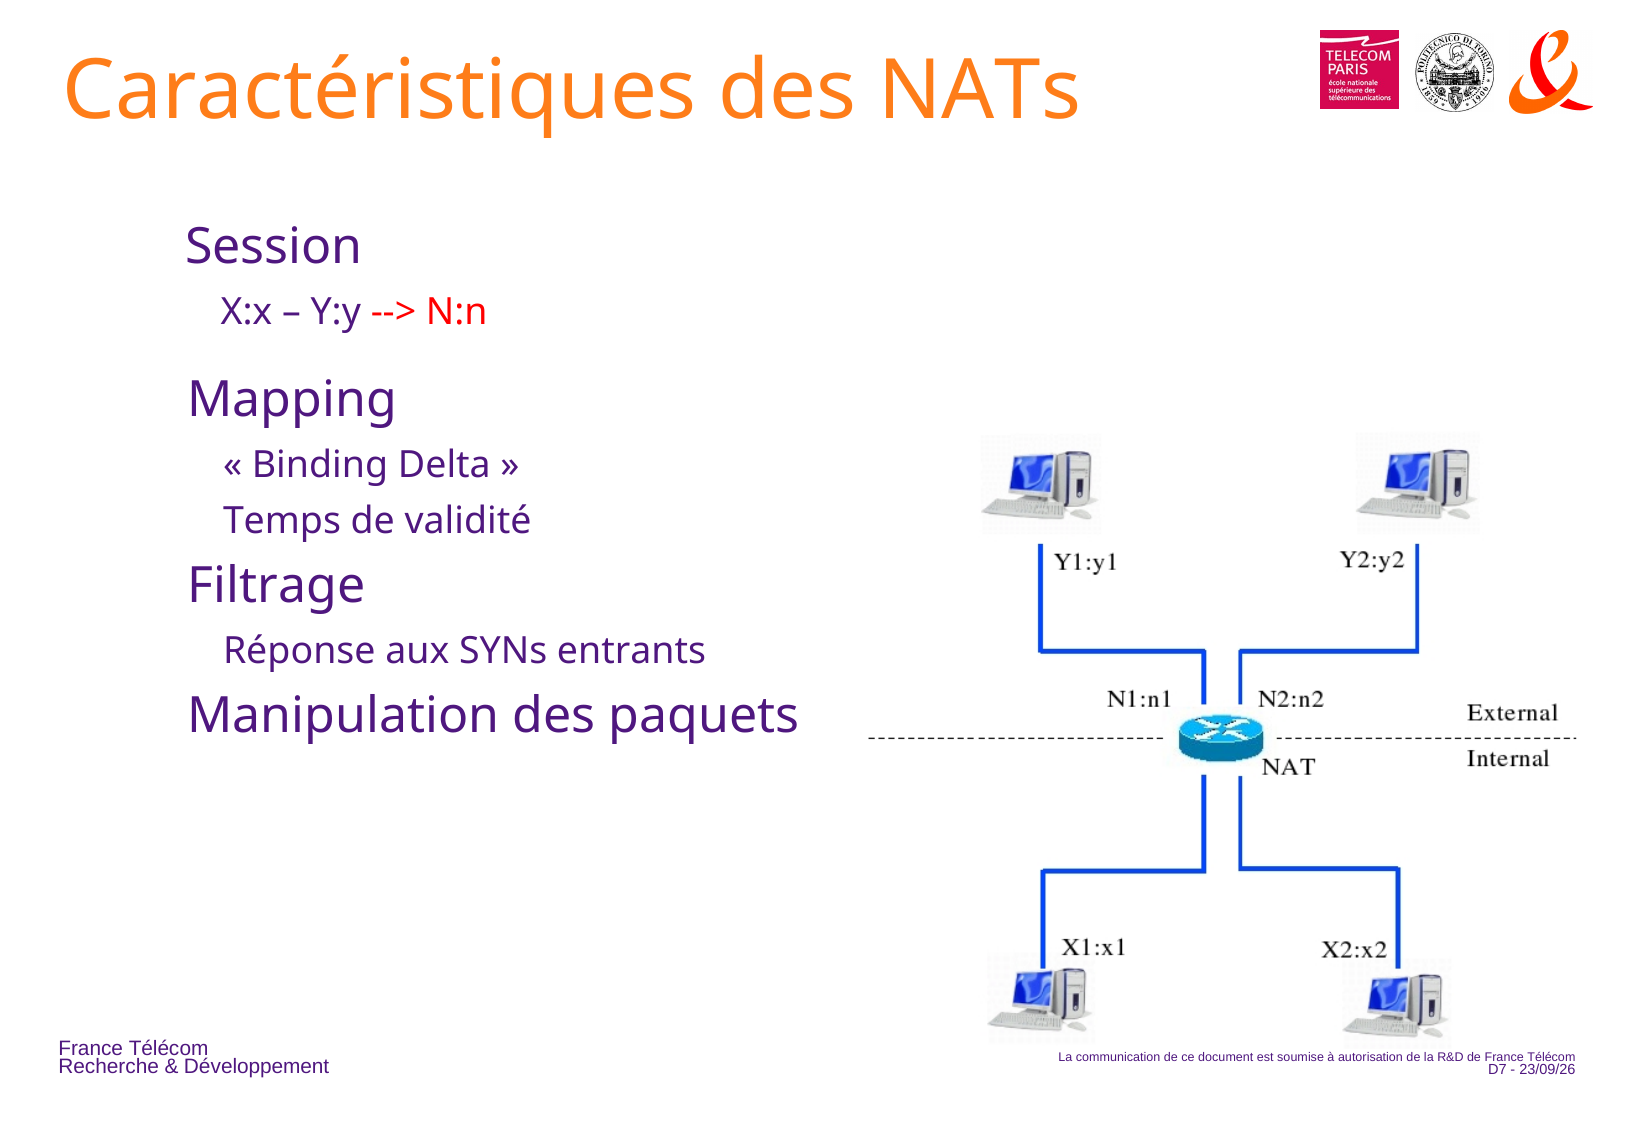

# Caractéristiques des NATs
Session
X:x – Y:y --> N:n
Mapping
« Binding Delta »
Temps de validité
Filtrage
Réponse aux SYNs entrants
Manipulation des paquets